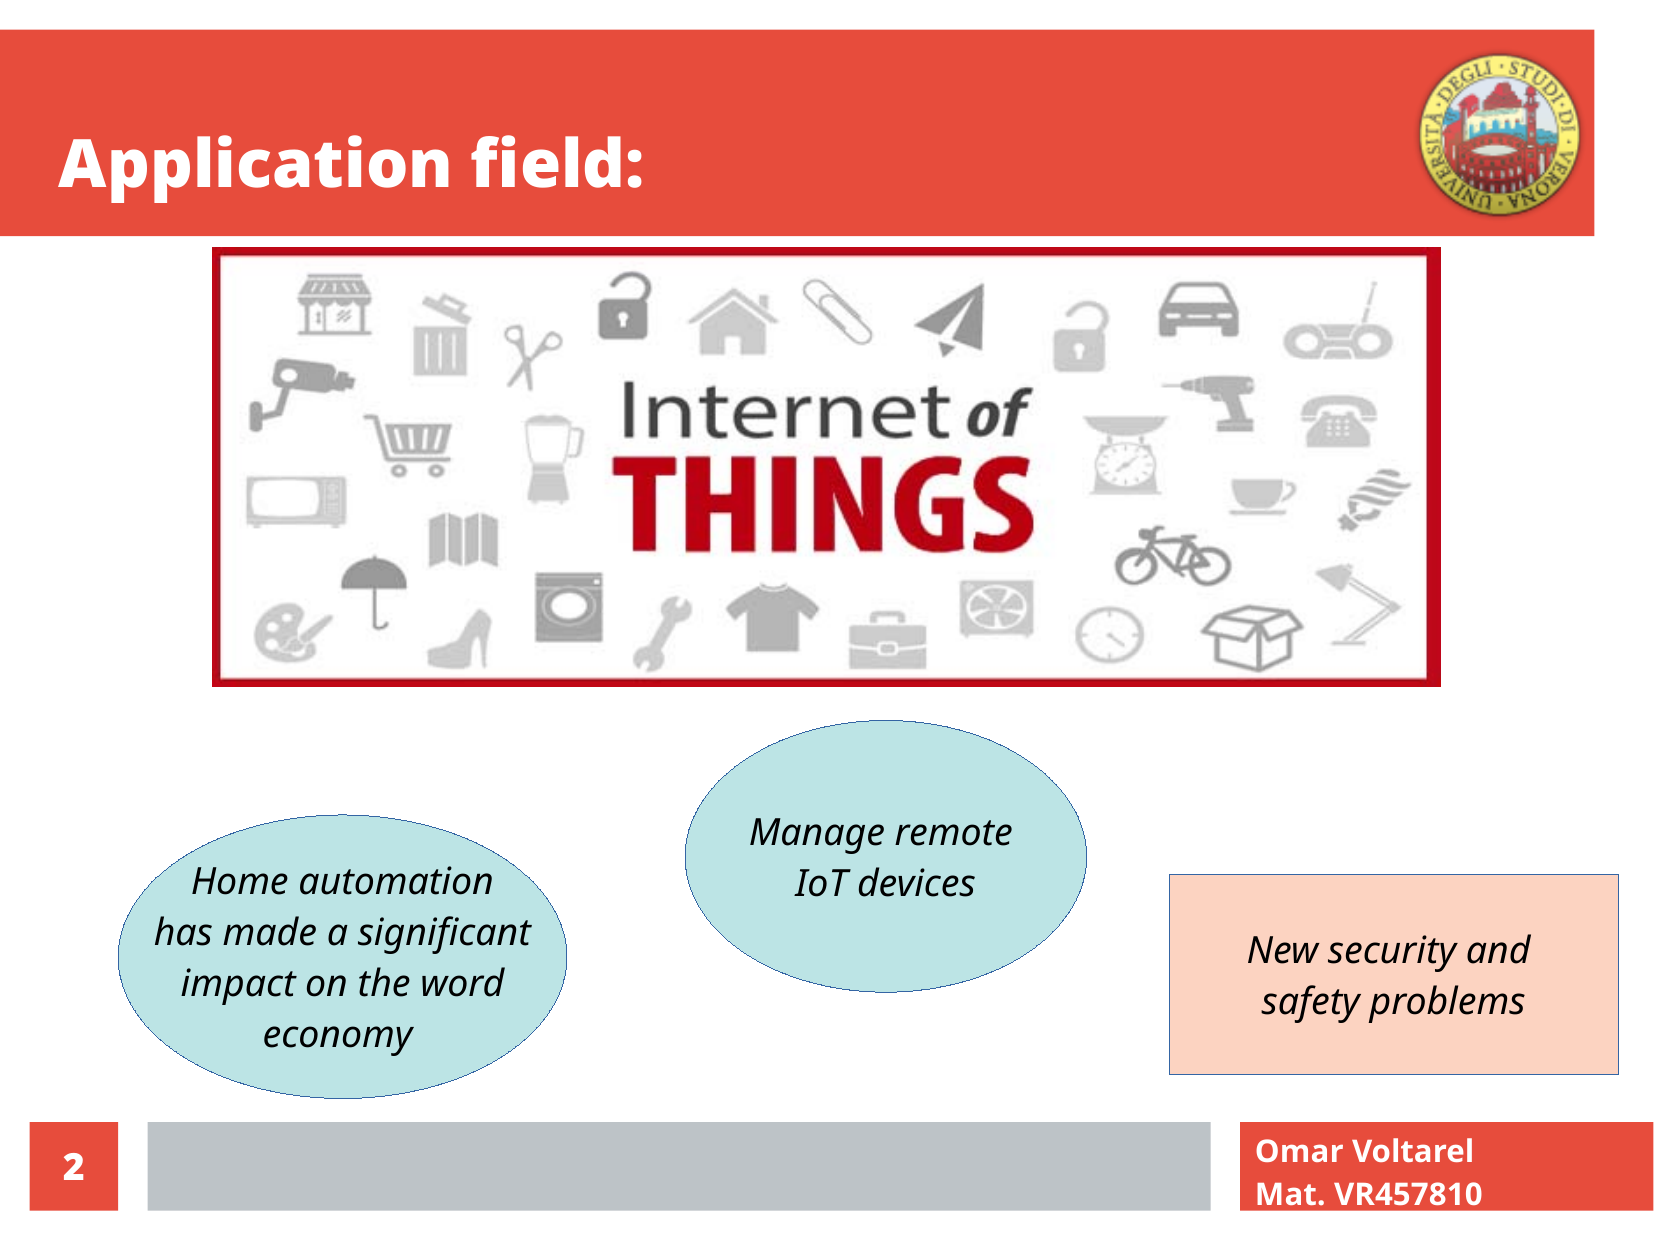

# Application field:
Manage remote
IoT devices
Home automation
has made a significant
impact on the word
economy
New security and
safety problems
2
Omar Voltarel
Mat. VR457810